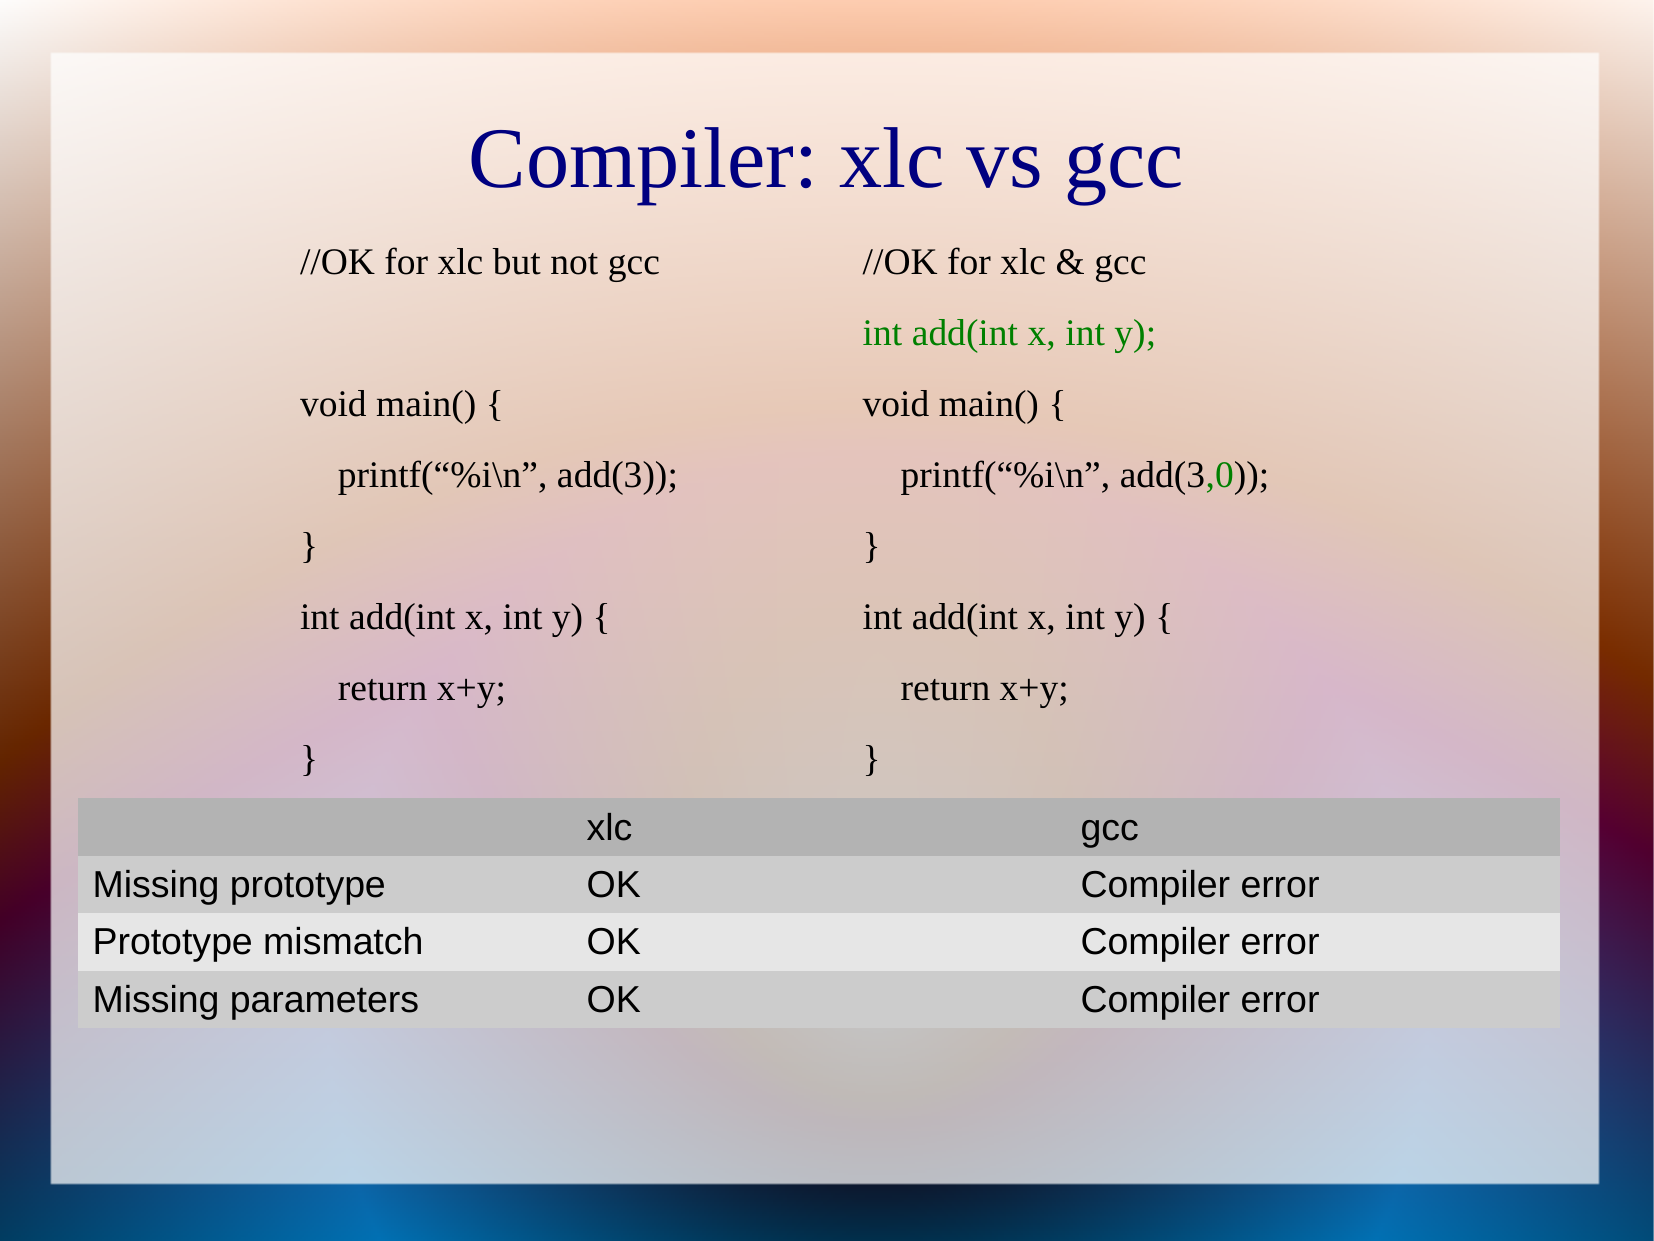

# Compiler: xlc vs gcc
//OK for xlc but not gcc
void main() {
 printf(“%i\n”, add(3));
}
int add(int x, int y) {
 return x+y;
}
//OK for xlc & gcc
int add(int x, int y);
void main() {
 printf(“%i\n”, add(3,0));
}
int add(int x, int y) {
 return x+y;
}
| | xlc | gcc |
| --- | --- | --- |
| Missing prototype | OK | Compiler error |
| Prototype mismatch | OK | Compiler error |
| Missing parameters | OK | Compiler error |